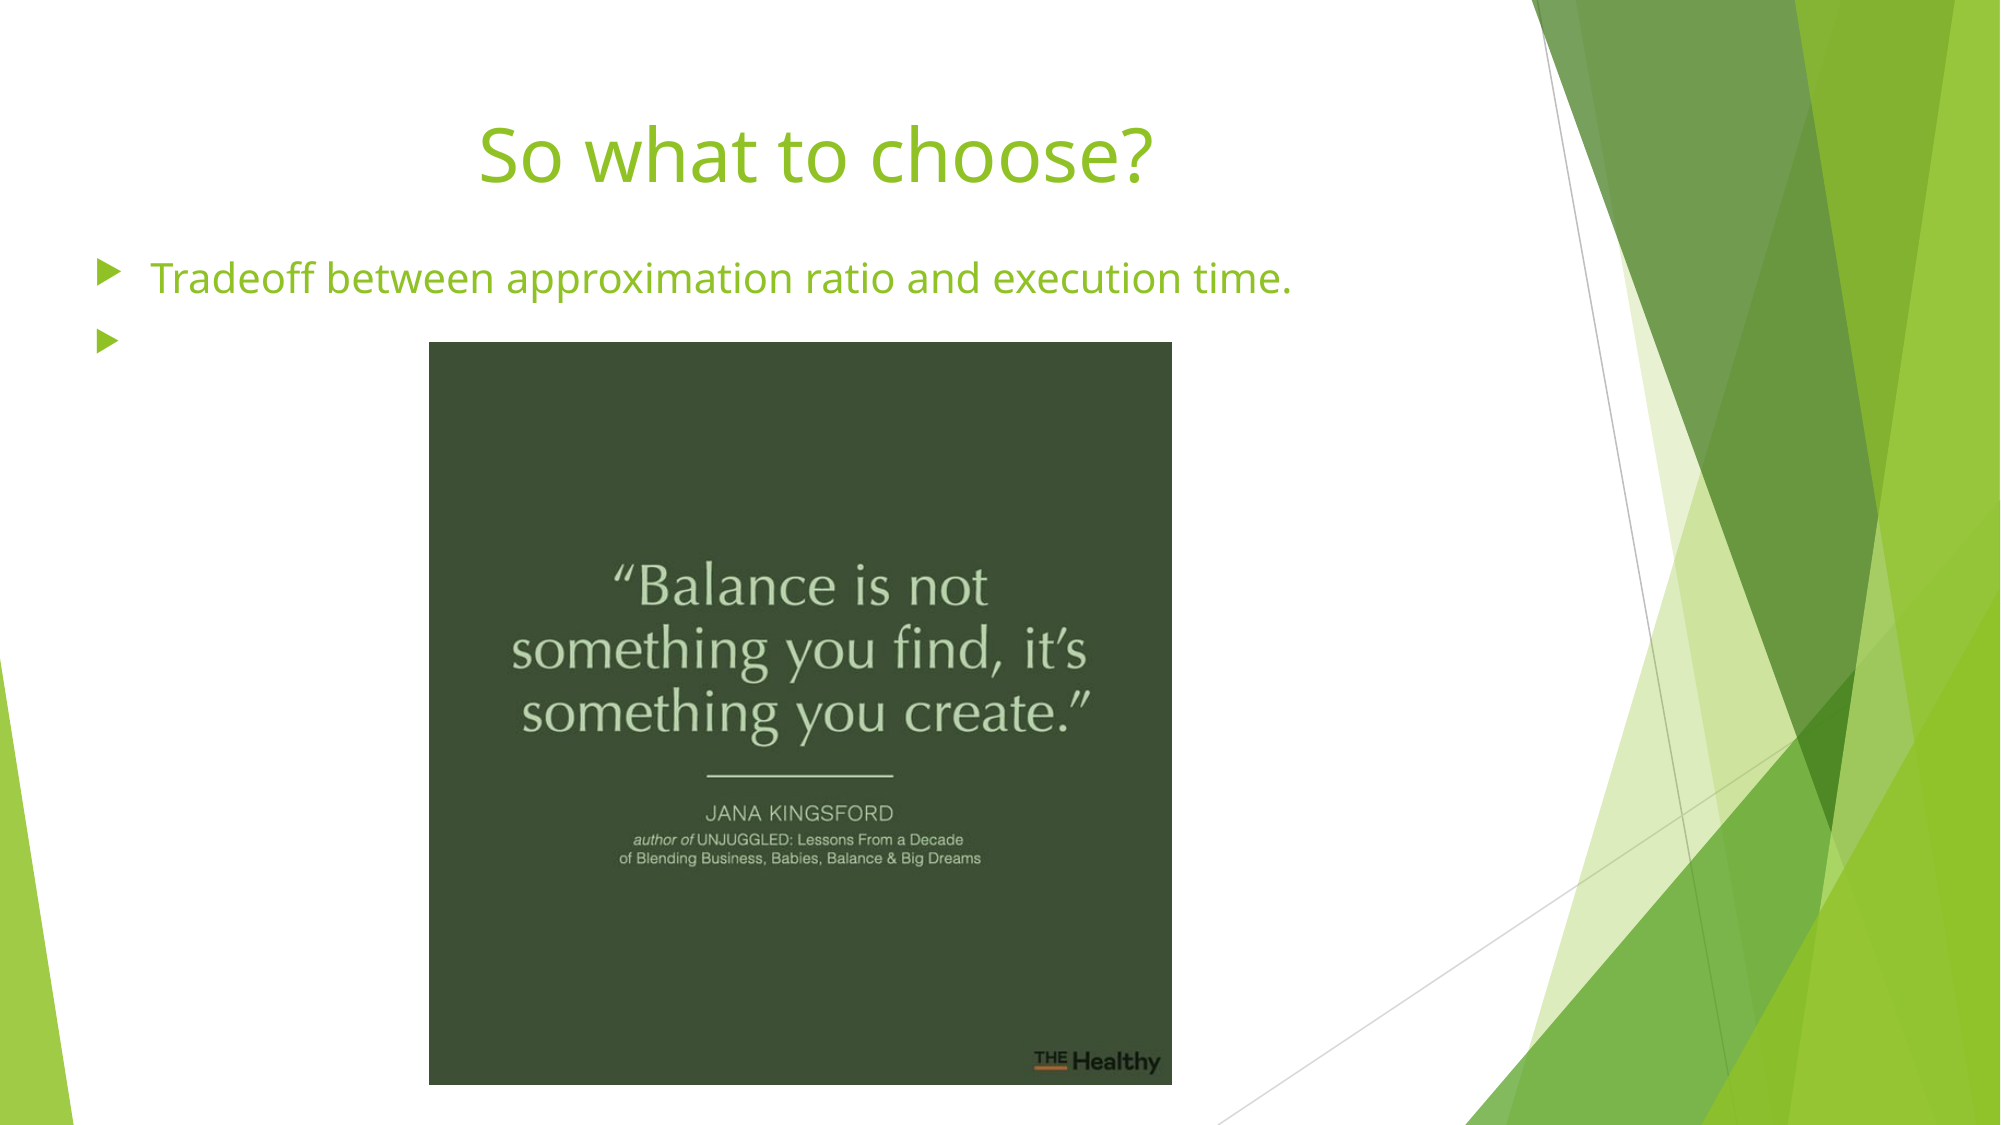

# So what to choose?
Tradeoff between approximation ratio and execution time.